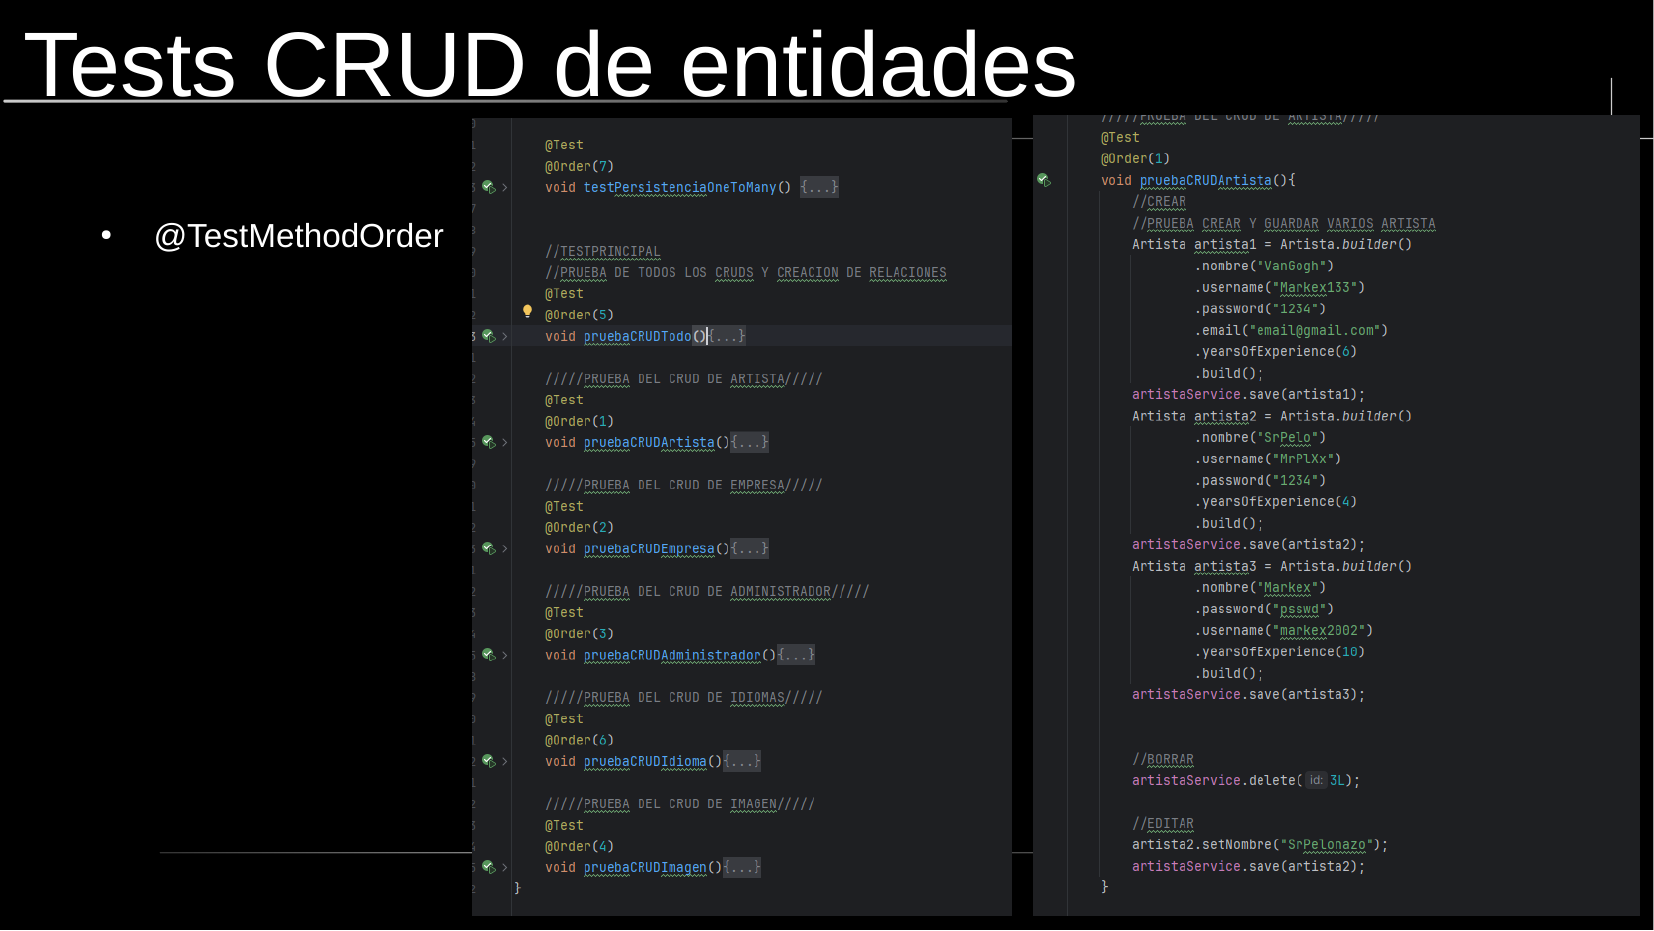

# Tests CRUD de entidades
@TestMethodOrder
24